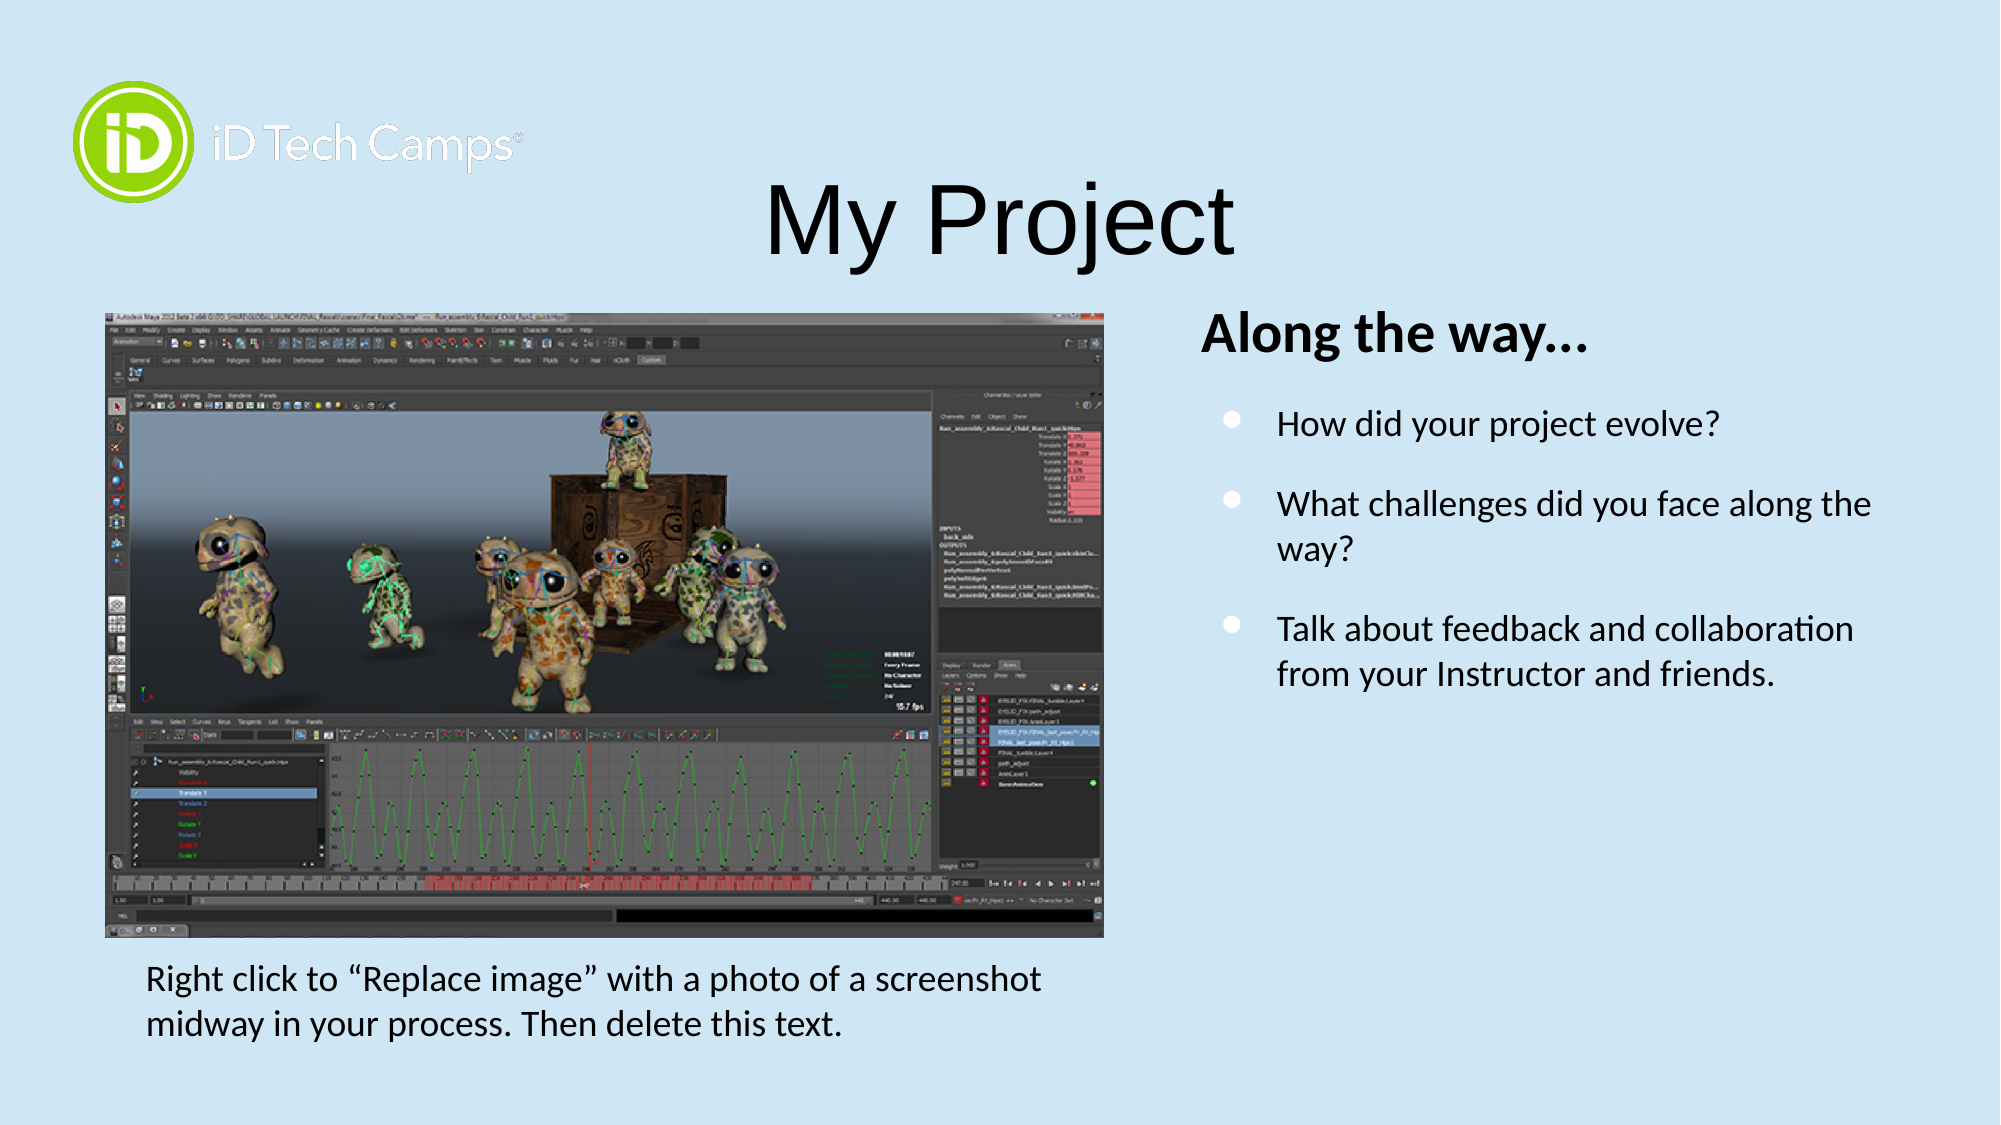

My Project
Along the way...
How did your project evolve?
What challenges did you face along the way?
Talk about feedback and collaboration from your Instructor and friends.
Right click to “Replace image” with a photo of a screenshot midway in your process. Then delete this text.